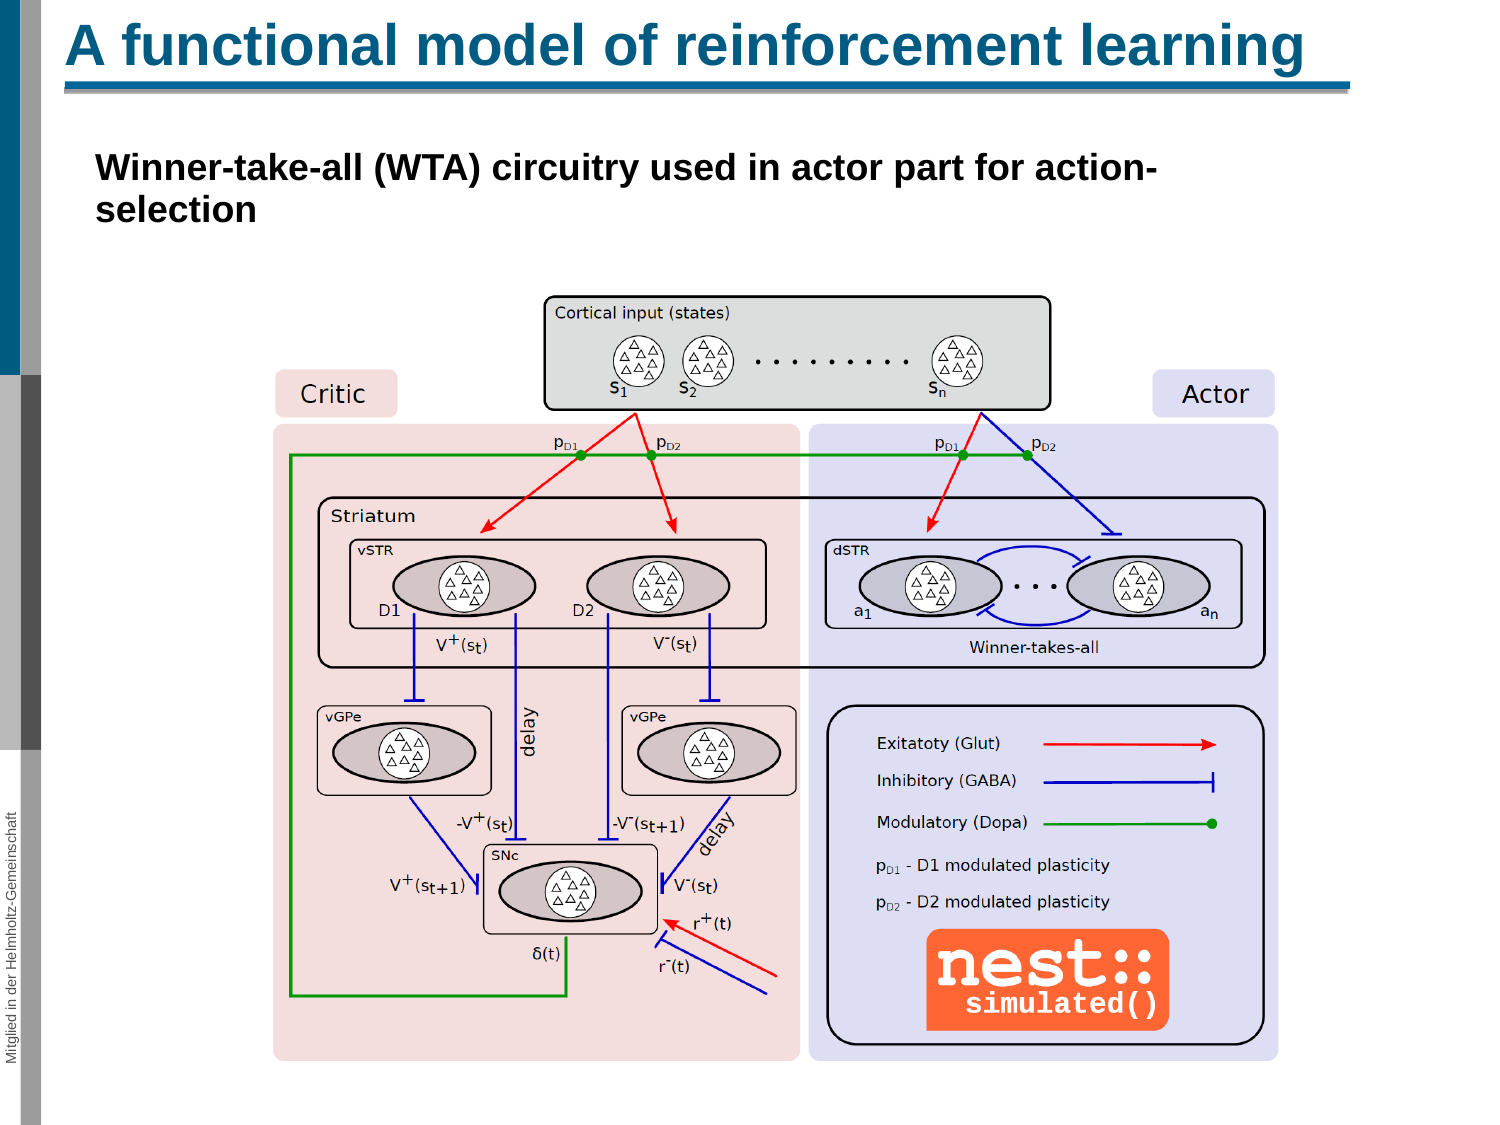

A functional model of reinforcement learning
Winner-take-all (WTA) circuitry used in actor part for action-selection
−
−